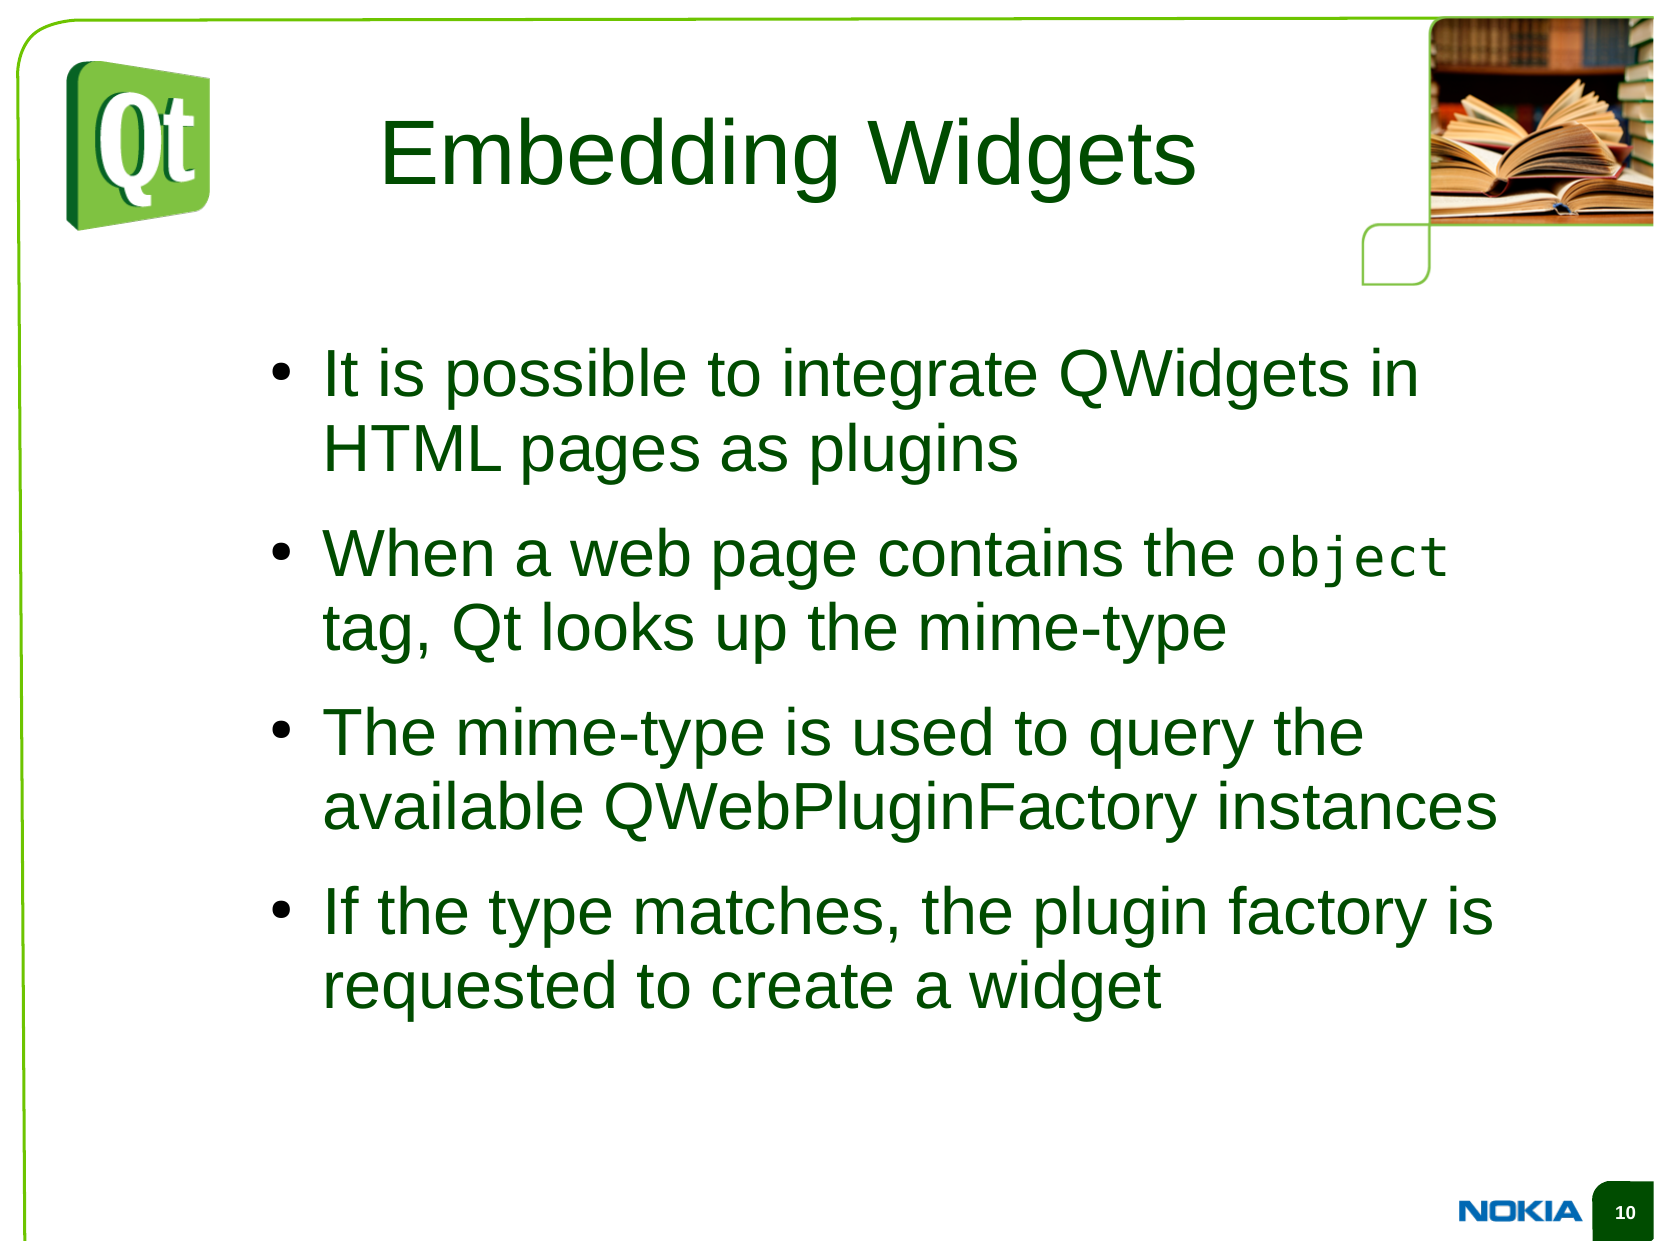

# Embedding Widgets
It is possible to integrate QWidgets in HTML pages as plugins
When a web page contains the object tag, Qt looks up the mime-type
The mime-type is used to query the available QWebPluginFactory instances
If the type matches, the plugin factory is requested to create a widget